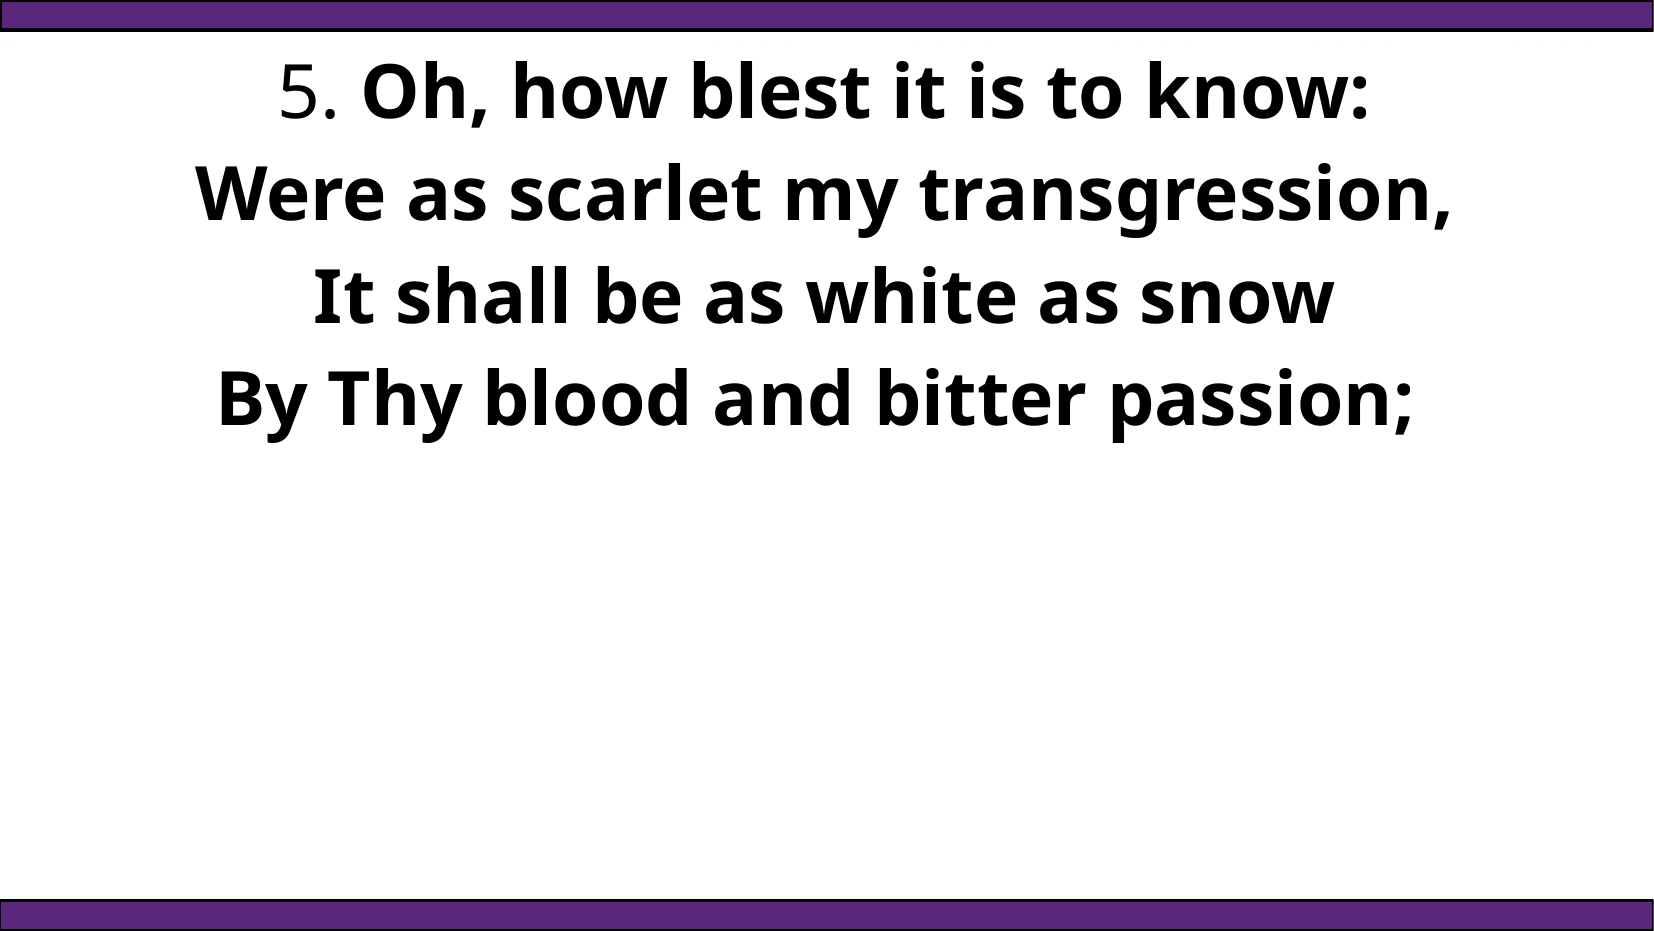

5. Oh, how blest it is to know:
Were as scarlet my transgression,
It shall be as white as snow
By Thy blood and bitter passion;